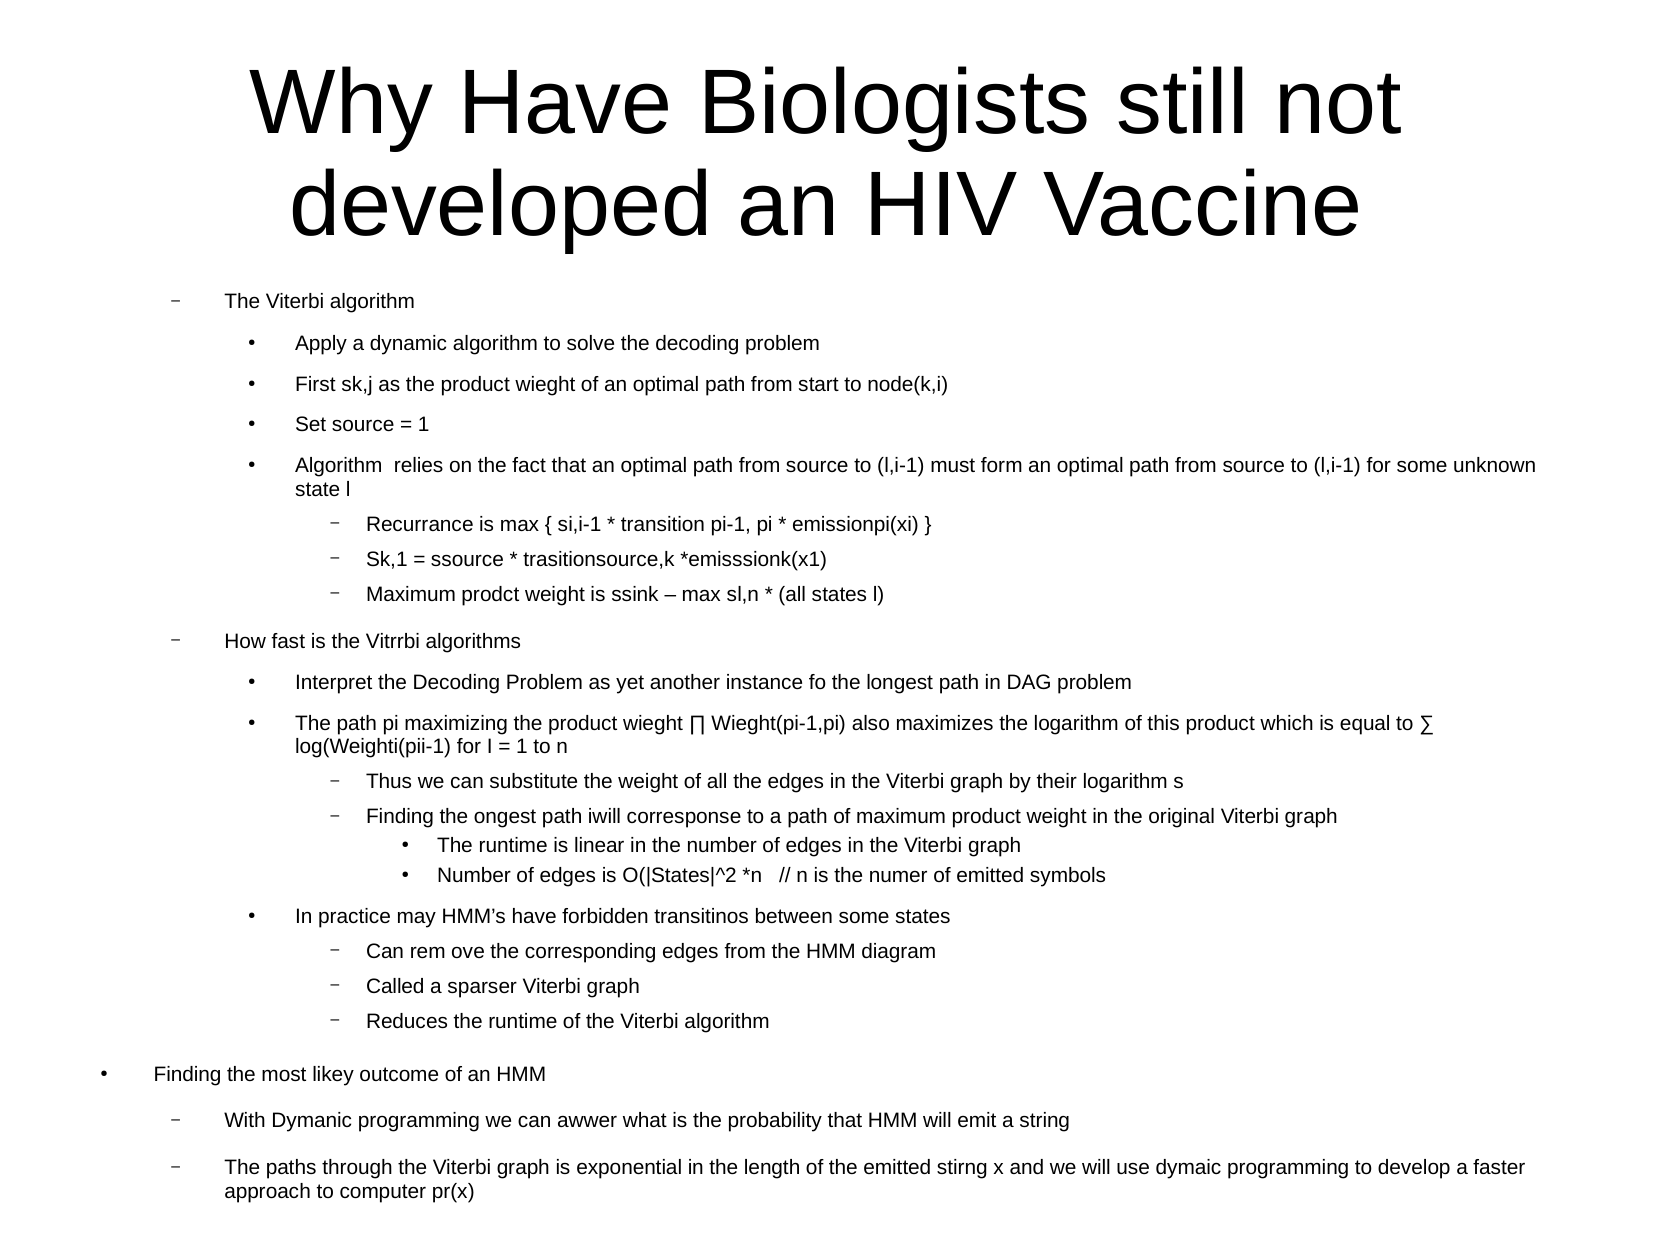

# Why Have Biologists still not developed an HIV Vaccine
The Viterbi algorithm
Apply a dynamic algorithm to solve the decoding problem
First sk,j as the product wieght of an optimal path from start to node(k,i)
Set source = 1
Algorithm relies on the fact that an optimal path from source to (l,i-1) must form an optimal path from source to (l,i-1) for some unknown state l
Recurrance is max { si,i-1 * transition pi-1, pi * emissionpi(xi) }
Sk,1 = ssource * trasitionsource,k *emisssionk(x1)
Maximum prodct weight is ssink – max sl,n * (all states l)
How fast is the Vitrrbi algorithms
Interpret the Decoding Problem as yet another instance fo the longest path in DAG problem
The path pi maximizing the product wieght ∏ Wieght(pi-1,pi) also maximizes the logarithm of this product which is equal to ∑ log(Weighti(pii-1) for I = 1 to n
Thus we can substitute the weight of all the edges in the Viterbi graph by their logarithm s
Finding the ongest path iwill corresponse to a path of maximum product weight in the original Viterbi graph
The runtime is linear in the number of edges in the Viterbi graph
Number of edges is O(|States|^2 *n // n is the numer of emitted symbols
In practice may HMM’s have forbidden transitinos between some states
Can rem ove the corresponding edges from the HMM diagram
Called a sparser Viterbi graph
Reduces the runtime of the Viterbi algorithm
Finding the most likey outcome of an HMM
With Dymanic programming we can awwer what is the probability that HMM will emit a string
The paths through the Viterbi graph is exponential in the length of the emitted stirng x and we will use dymaic programming to develop a faster approach to computer pr(x)